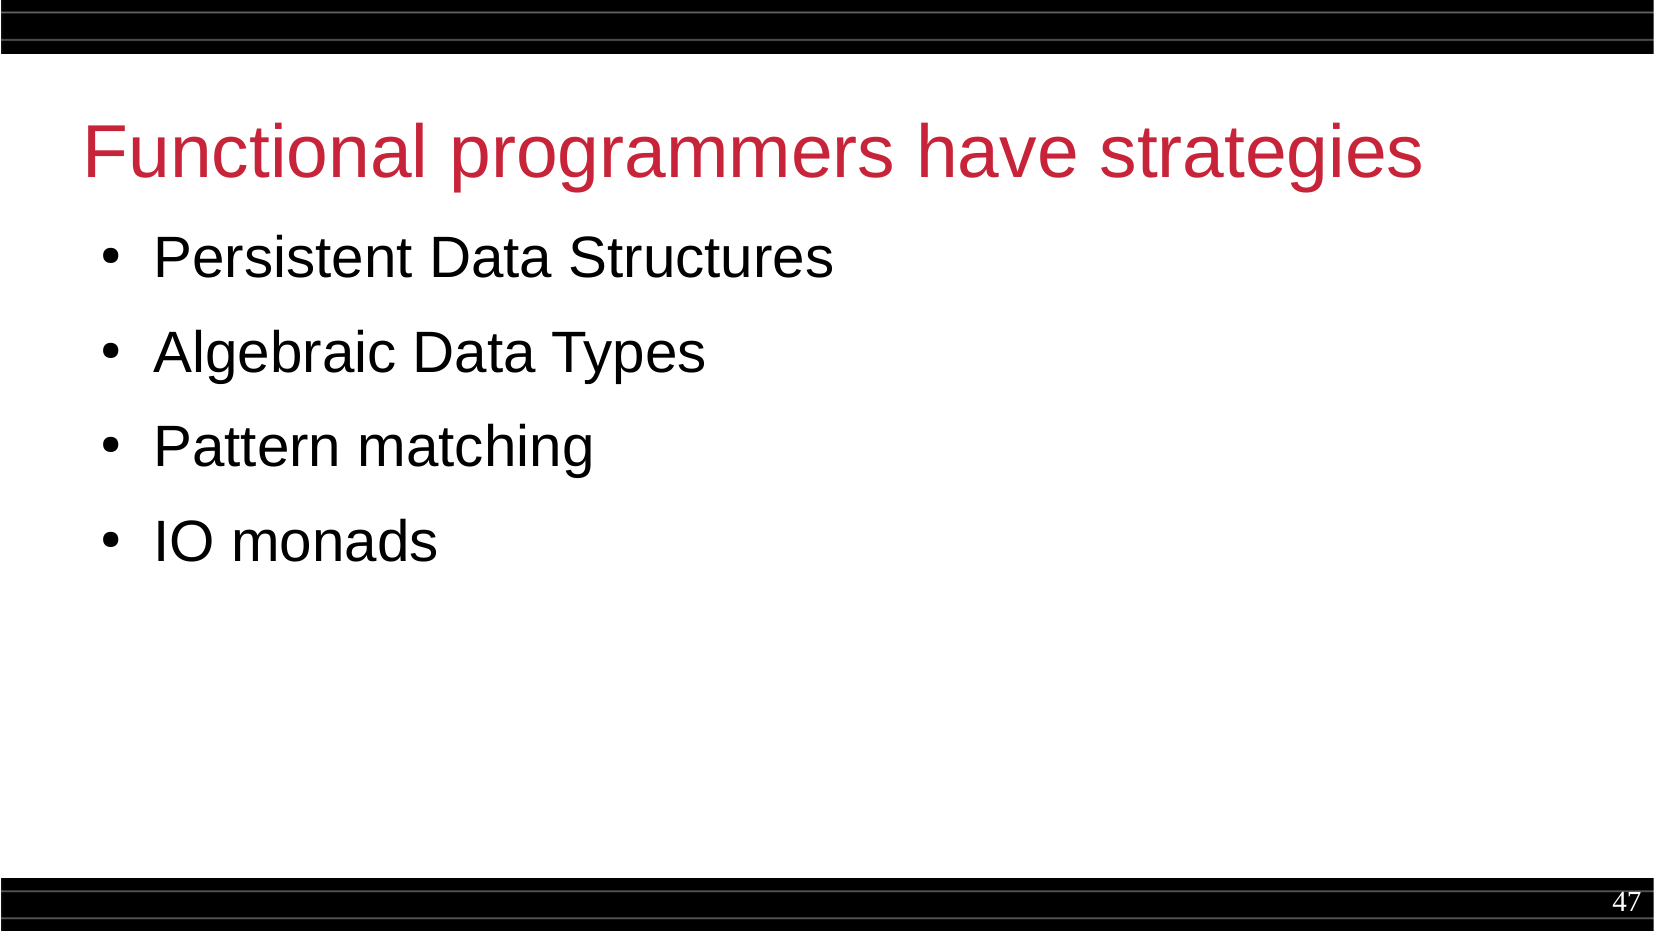

# Functional programmers have strategies
Persistent Data Structures
Algebraic Data Types
Pattern matching
IO monads